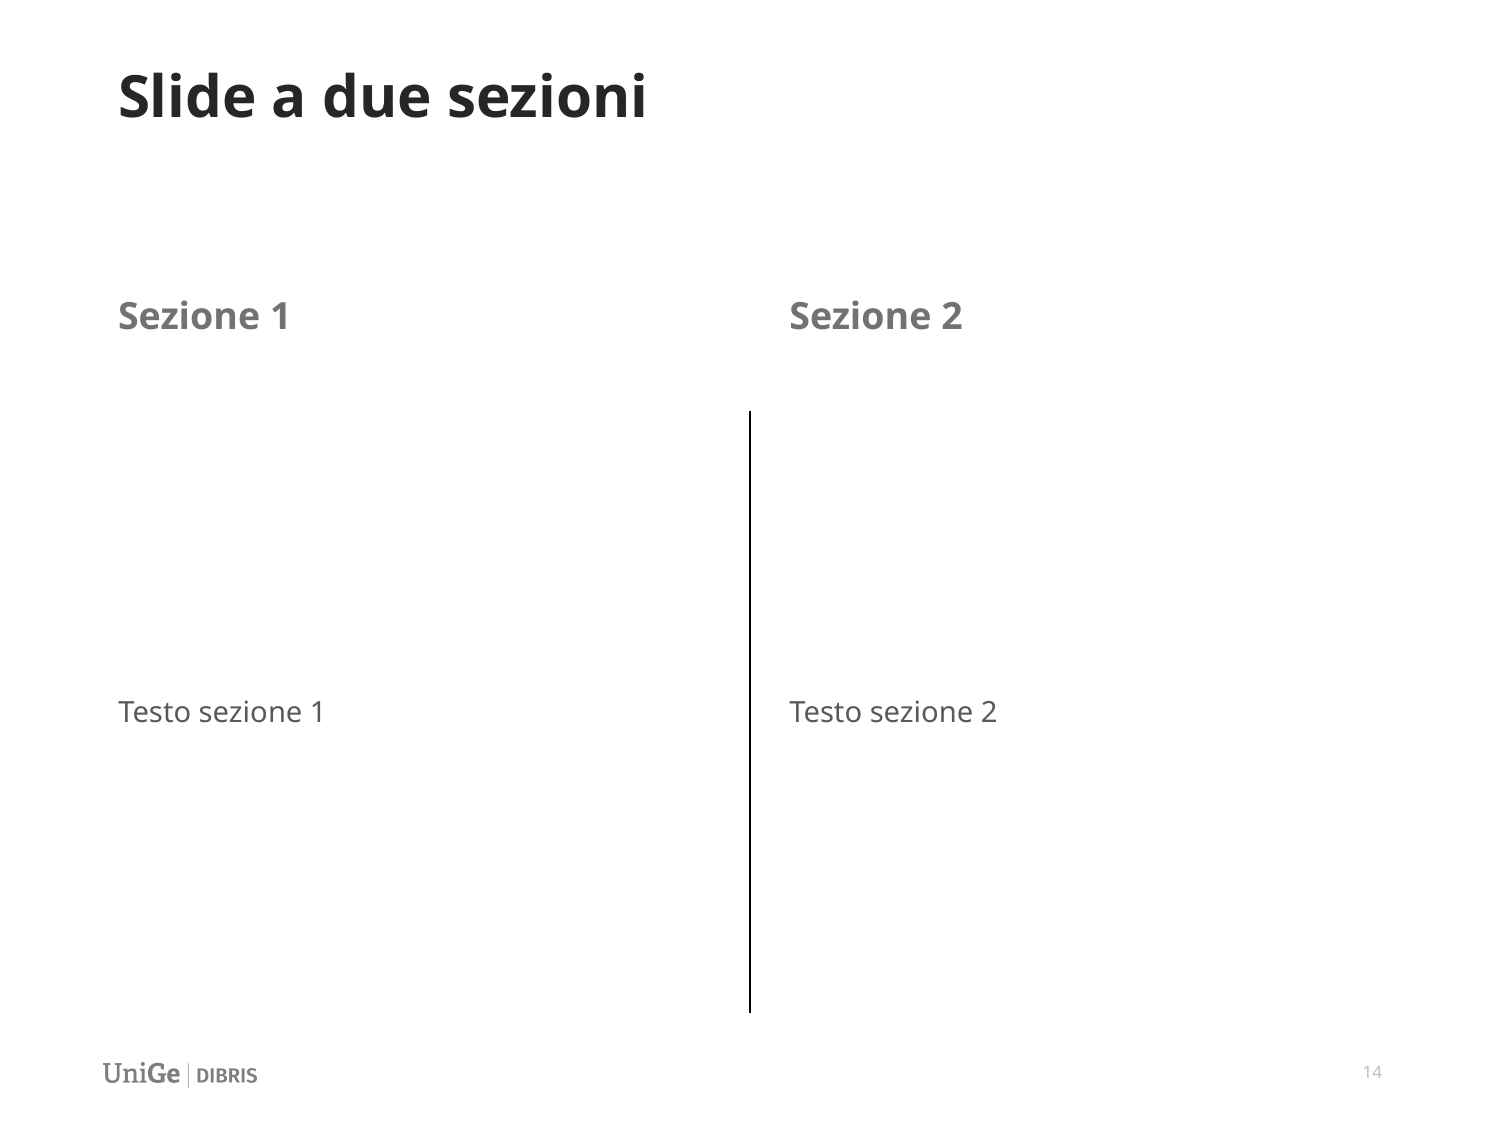

Slide a due sezioni
Sezione 1
Sezione 2
# Testo sezione 1
Testo sezione 2
14